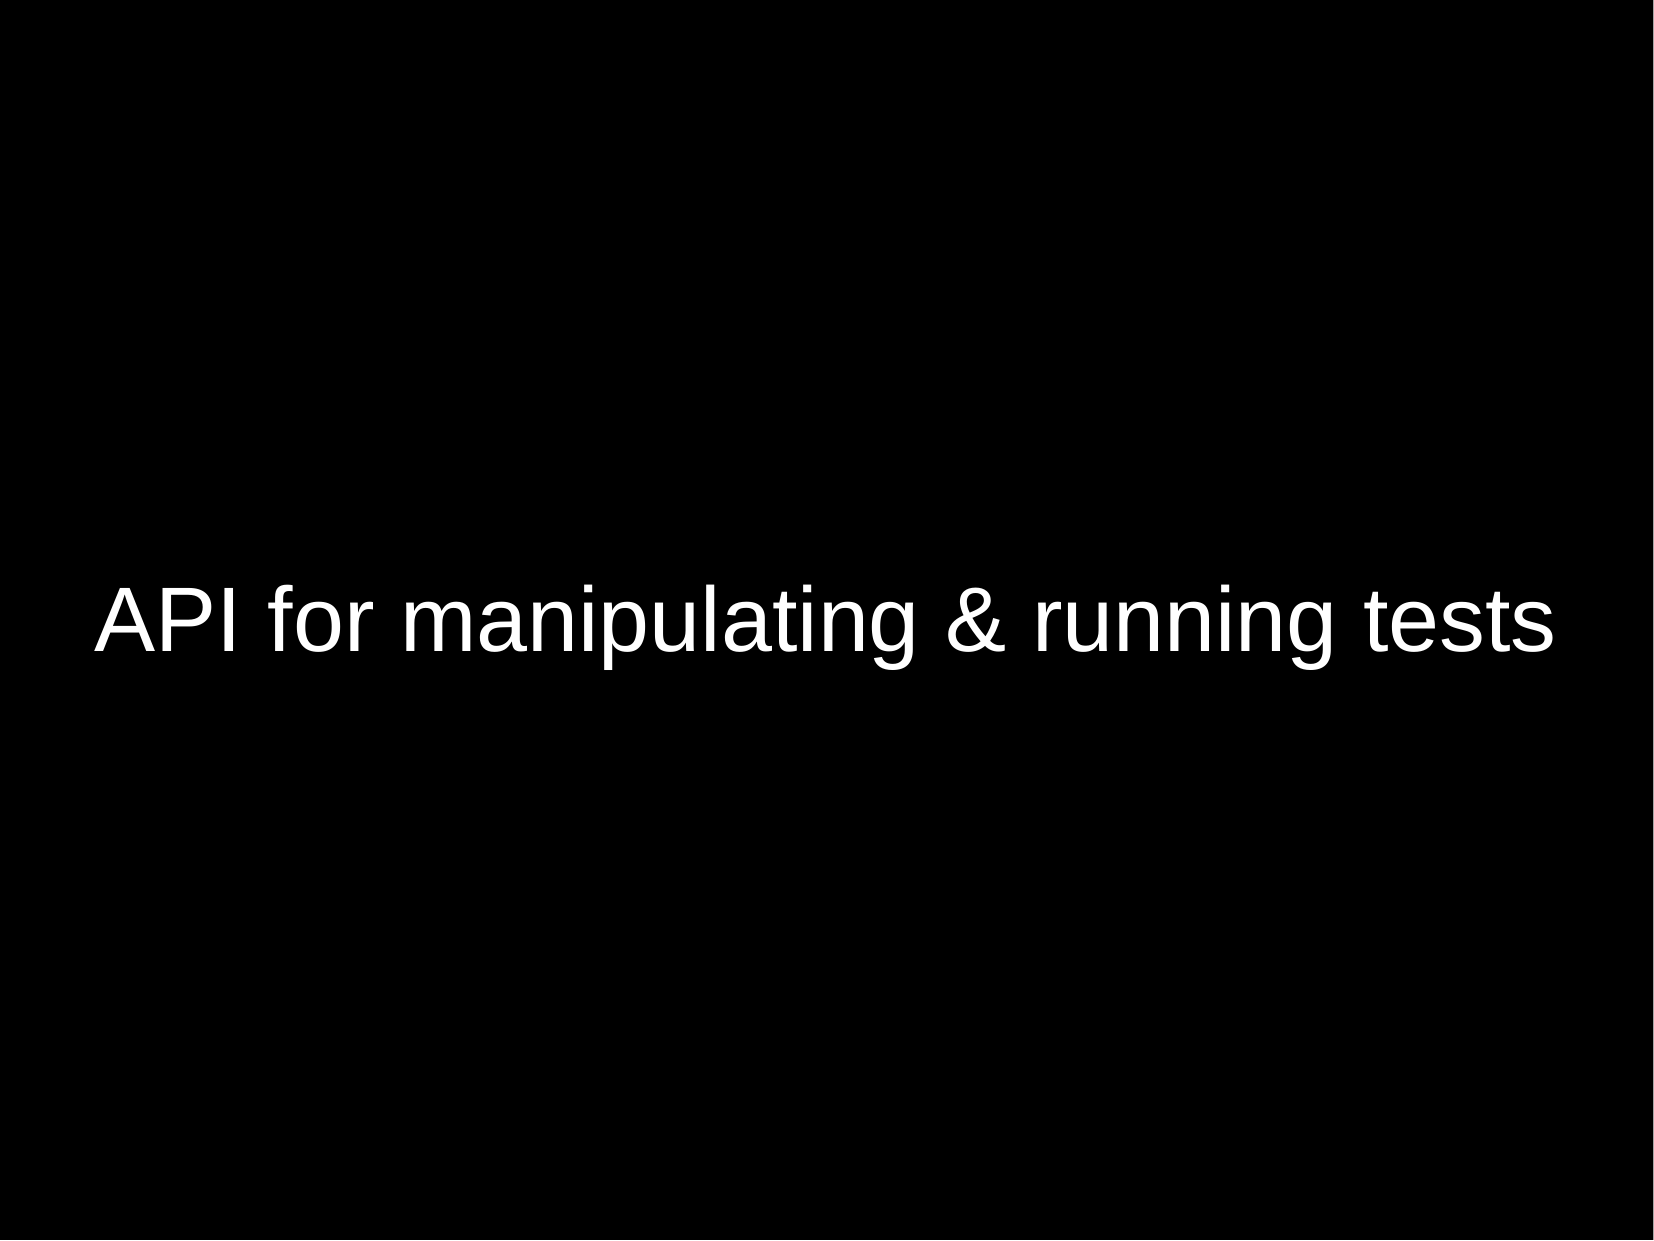

# API for manipulating & running tests